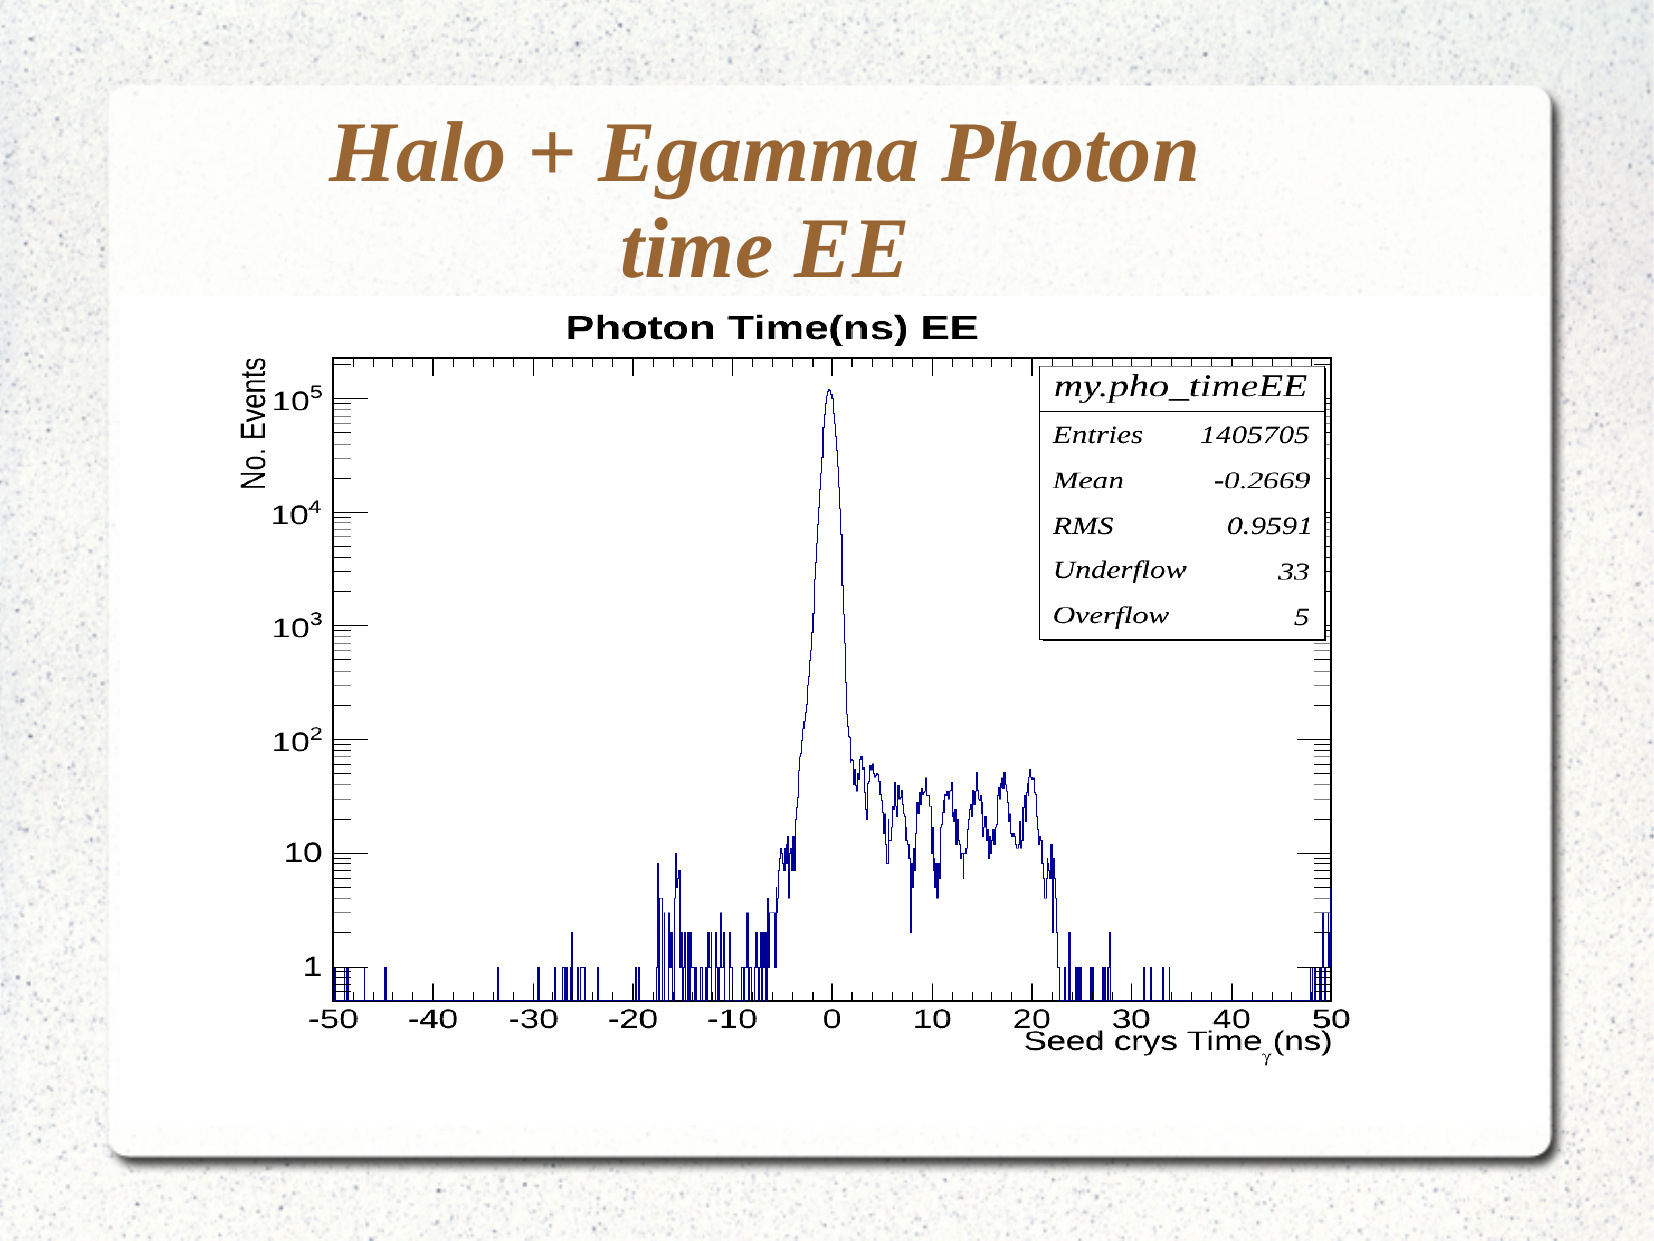

# Halo + Egamma Photon time EE